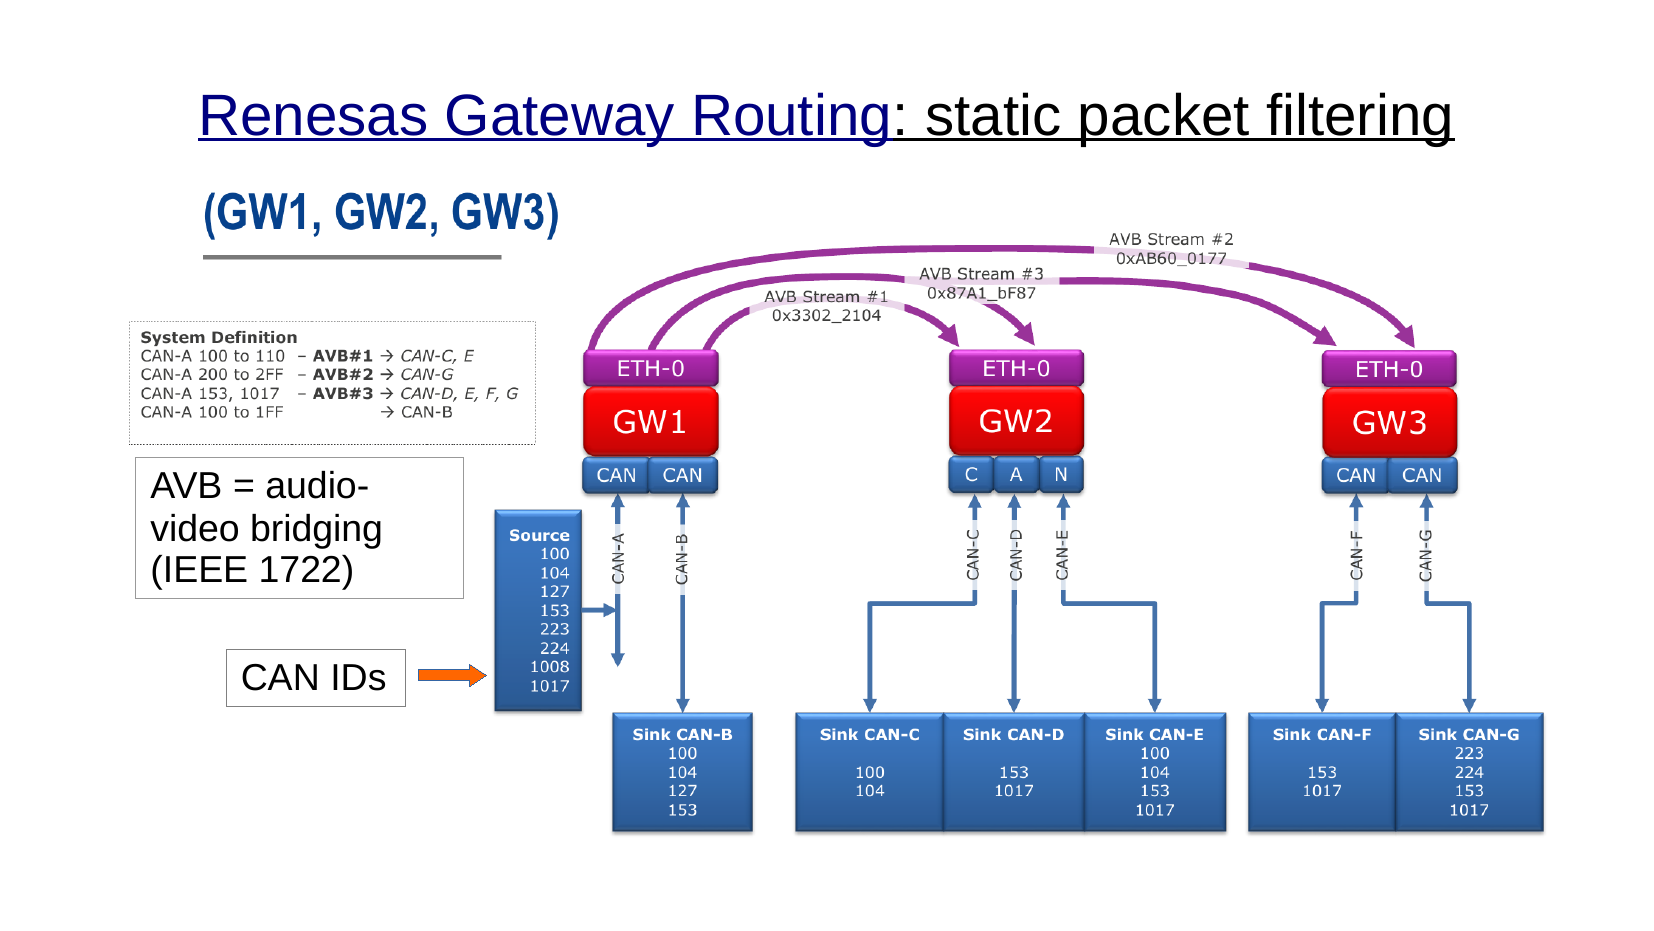

# Renesas Gateway Routing: static packet filtering
AVB = audio-video bridging (IEEE 1722)
CAN IDs